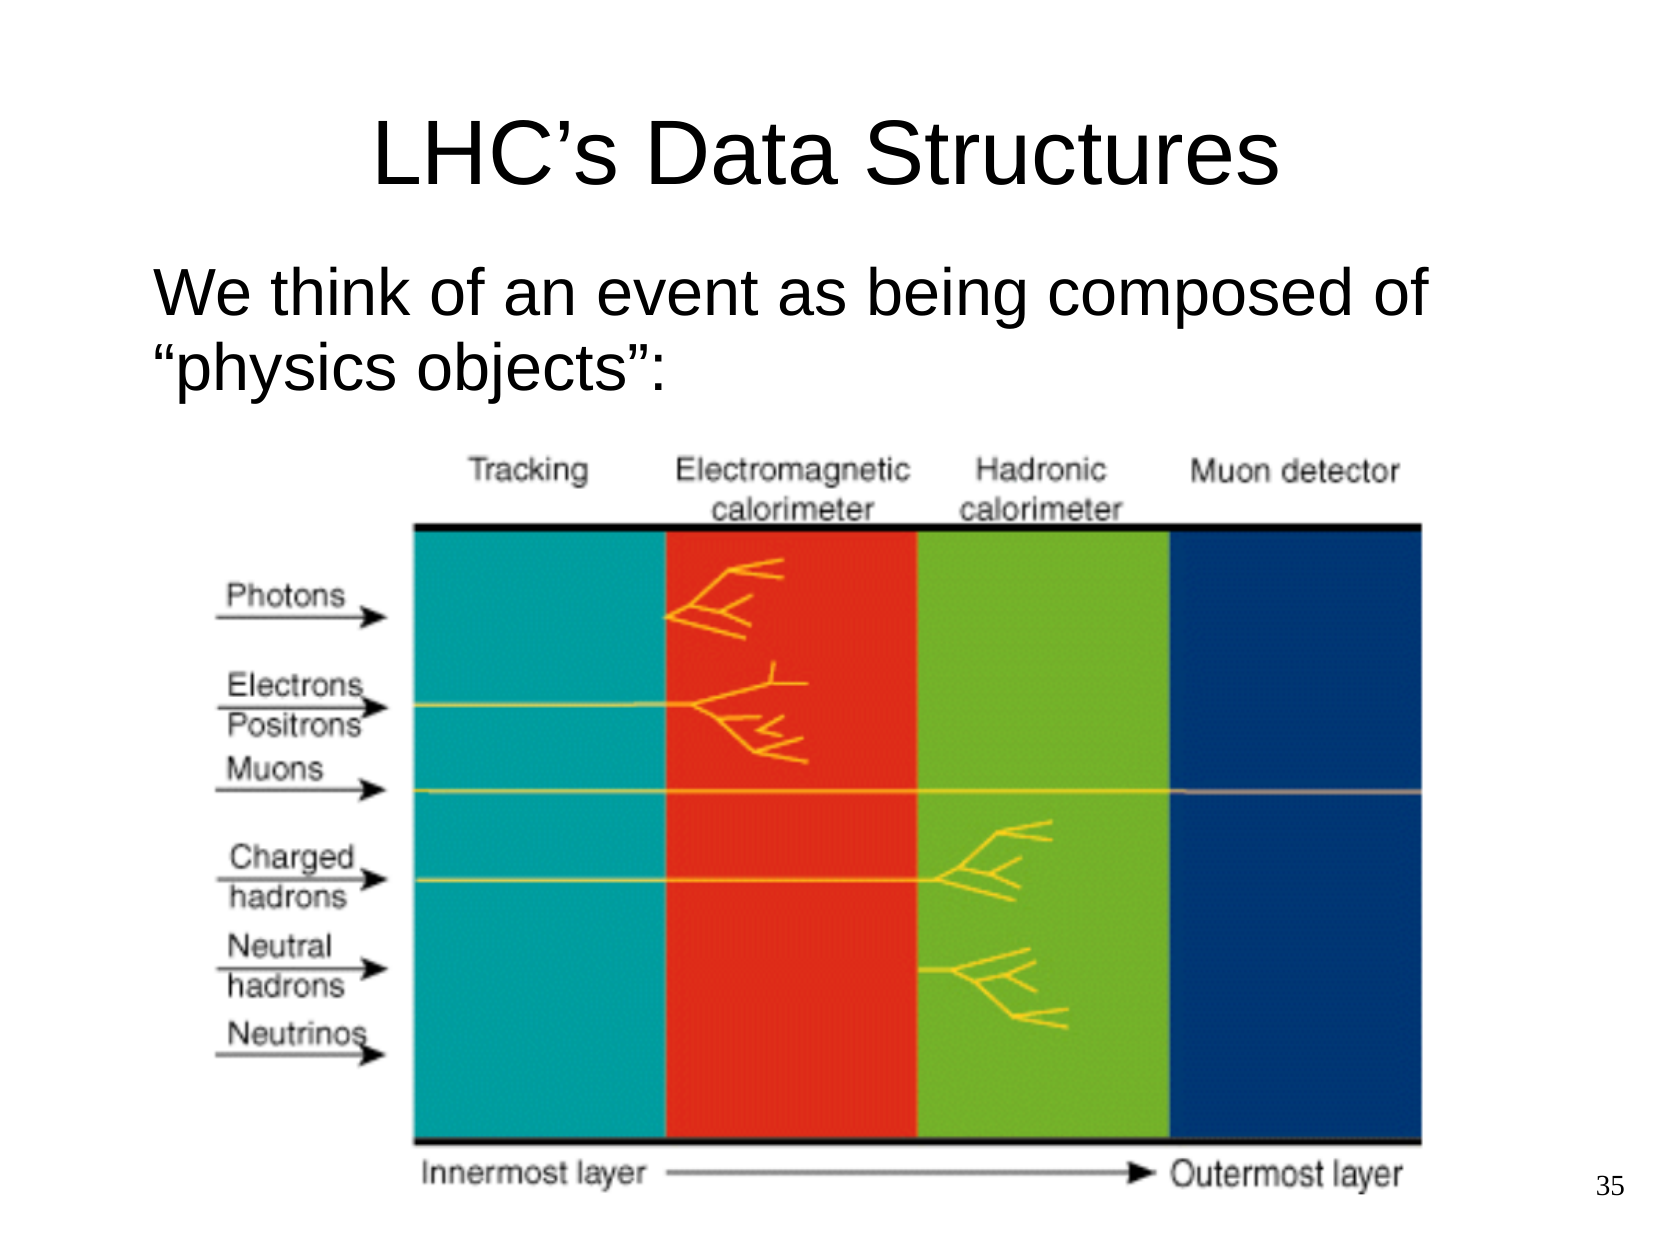

# LHC’s Data Structures
We think of an event as being composed of “physics objects”:
35